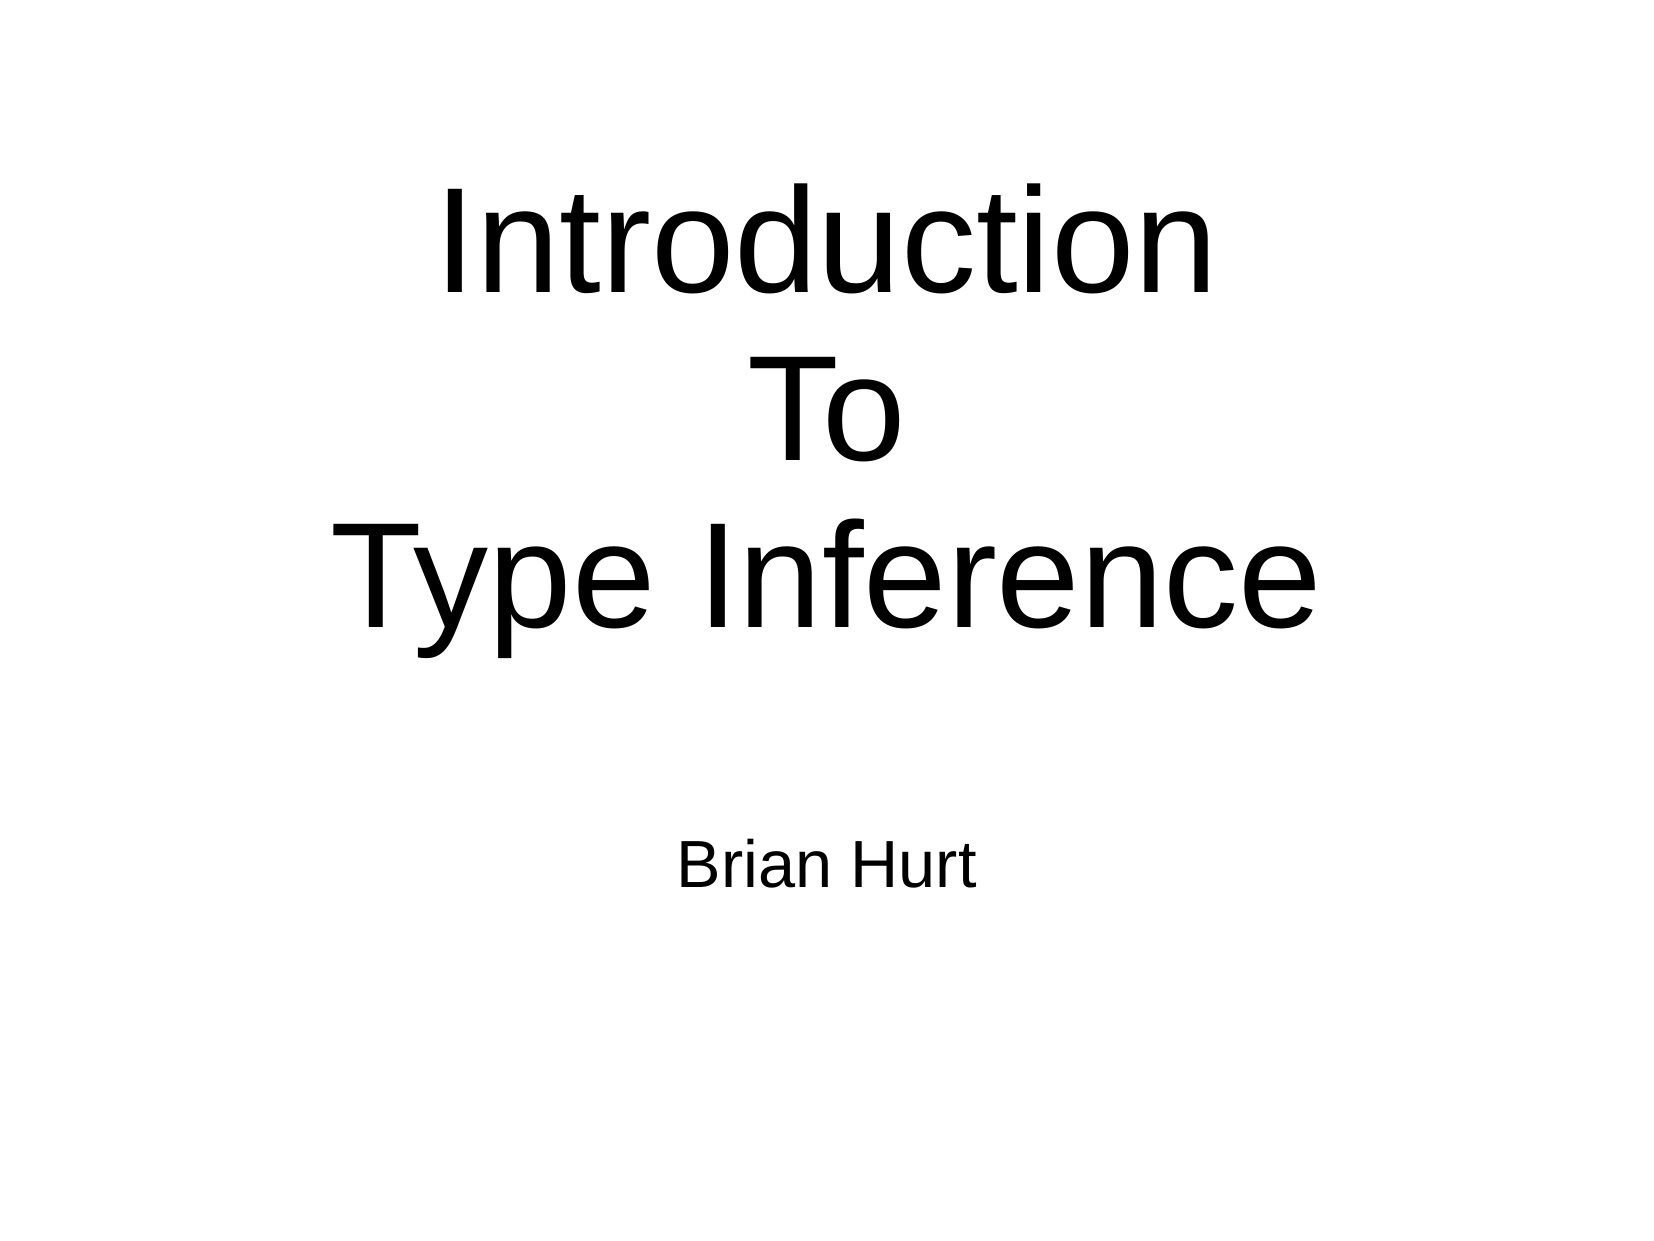

# Introduction
To
Type Inference
Brian Hurt